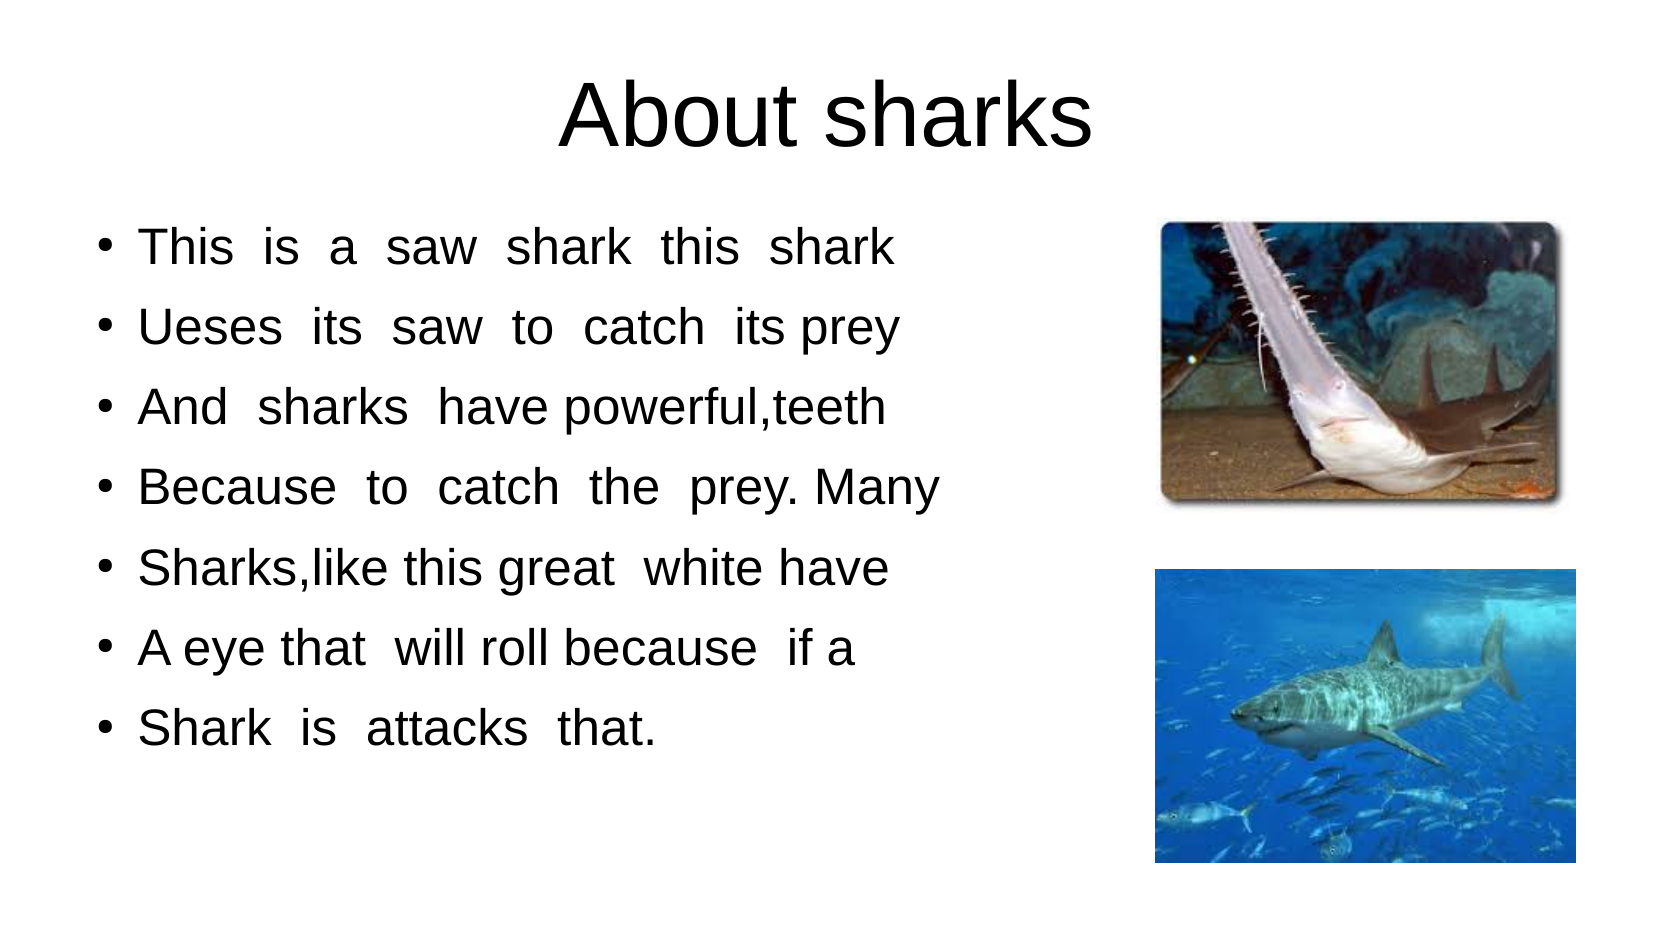

# About sharks
This is a saw shark this shark
Ueses its saw to catch its prey
And sharks have powerful,teeth
Because to catch the prey. Many
Sharks,like this great white have
A eye that will roll because if a
Shark is attacks that.